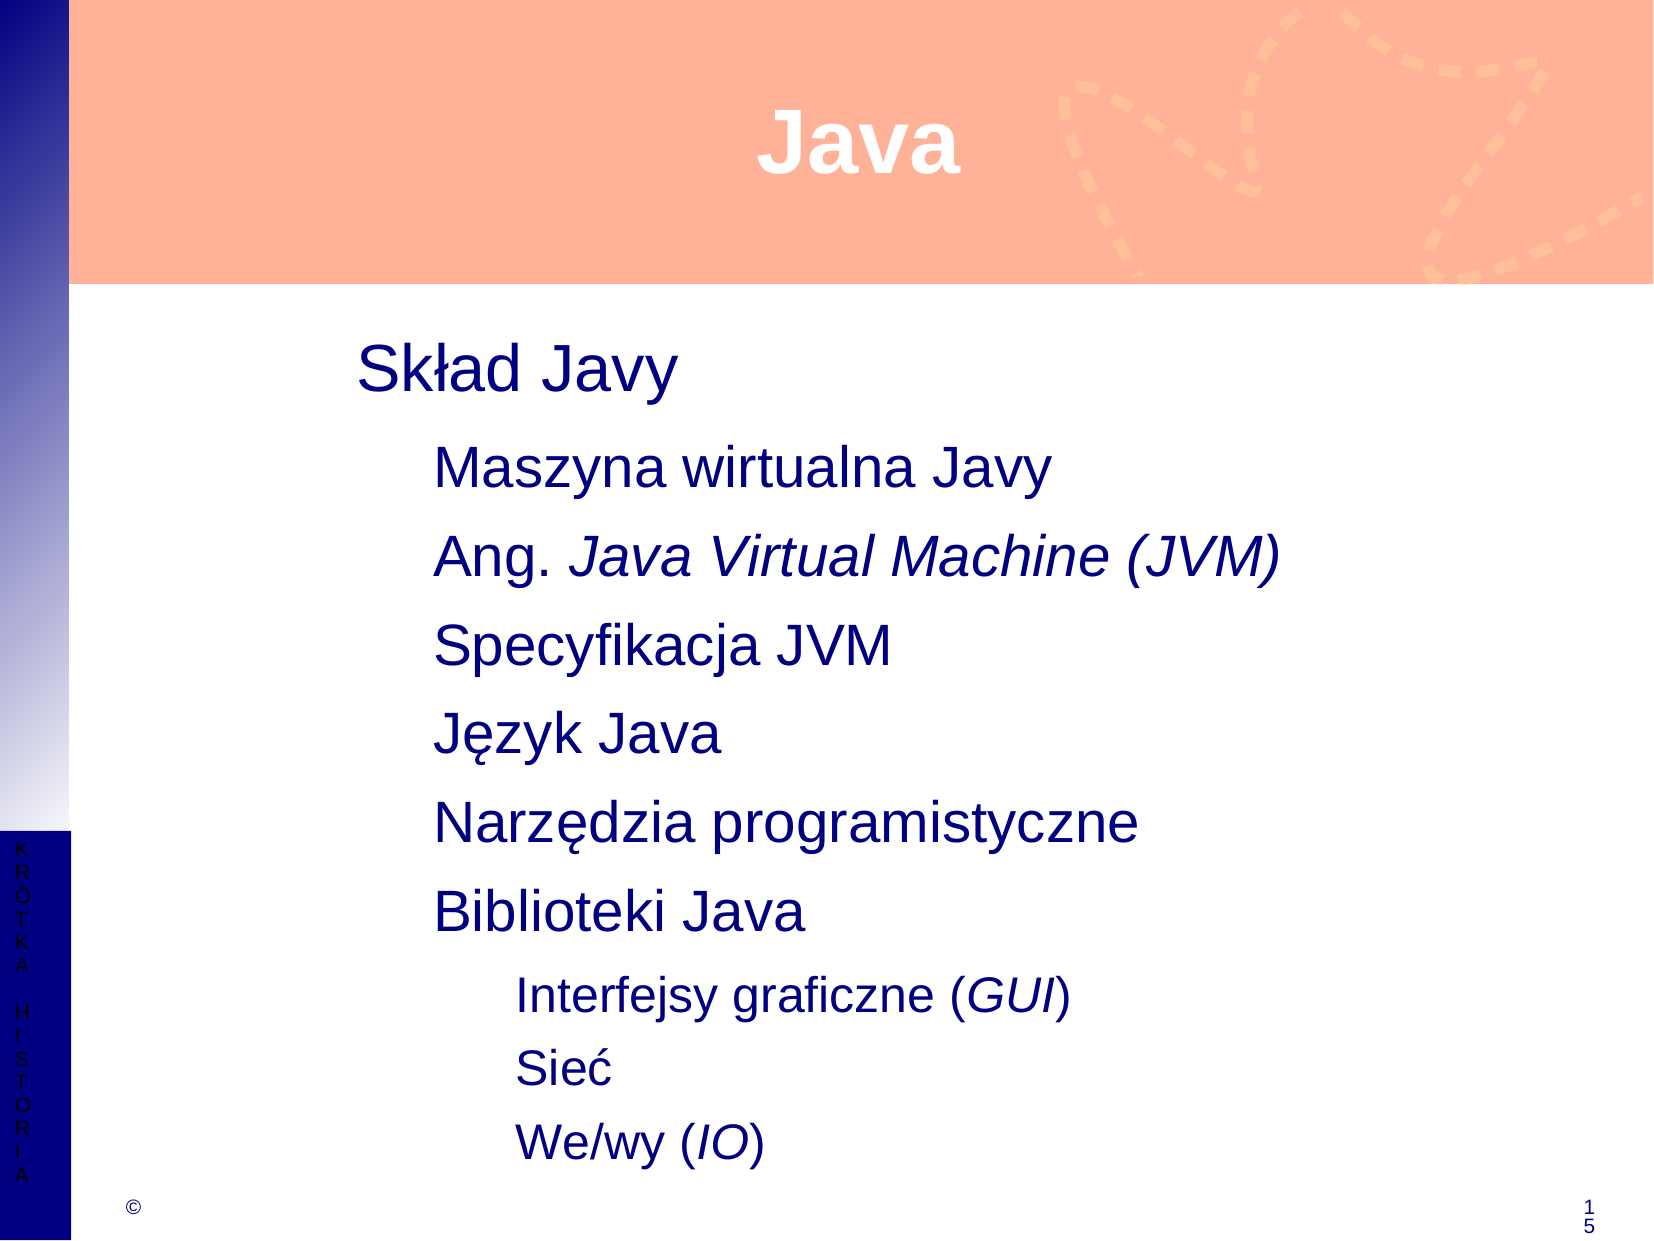

# Java
Skład Javy
Maszyna wirtualna Javy
Ang. Java Virtual Machine (JVM)
Specyfikacja JVM
Język Java
Narzędzia programistyczne
Biblioteki Java
Interfejsy graficzne (GUI)
Sieć
We/wy (IO)
K
R
Ó
T
K
A
H
I
S
T
O
R
I
A